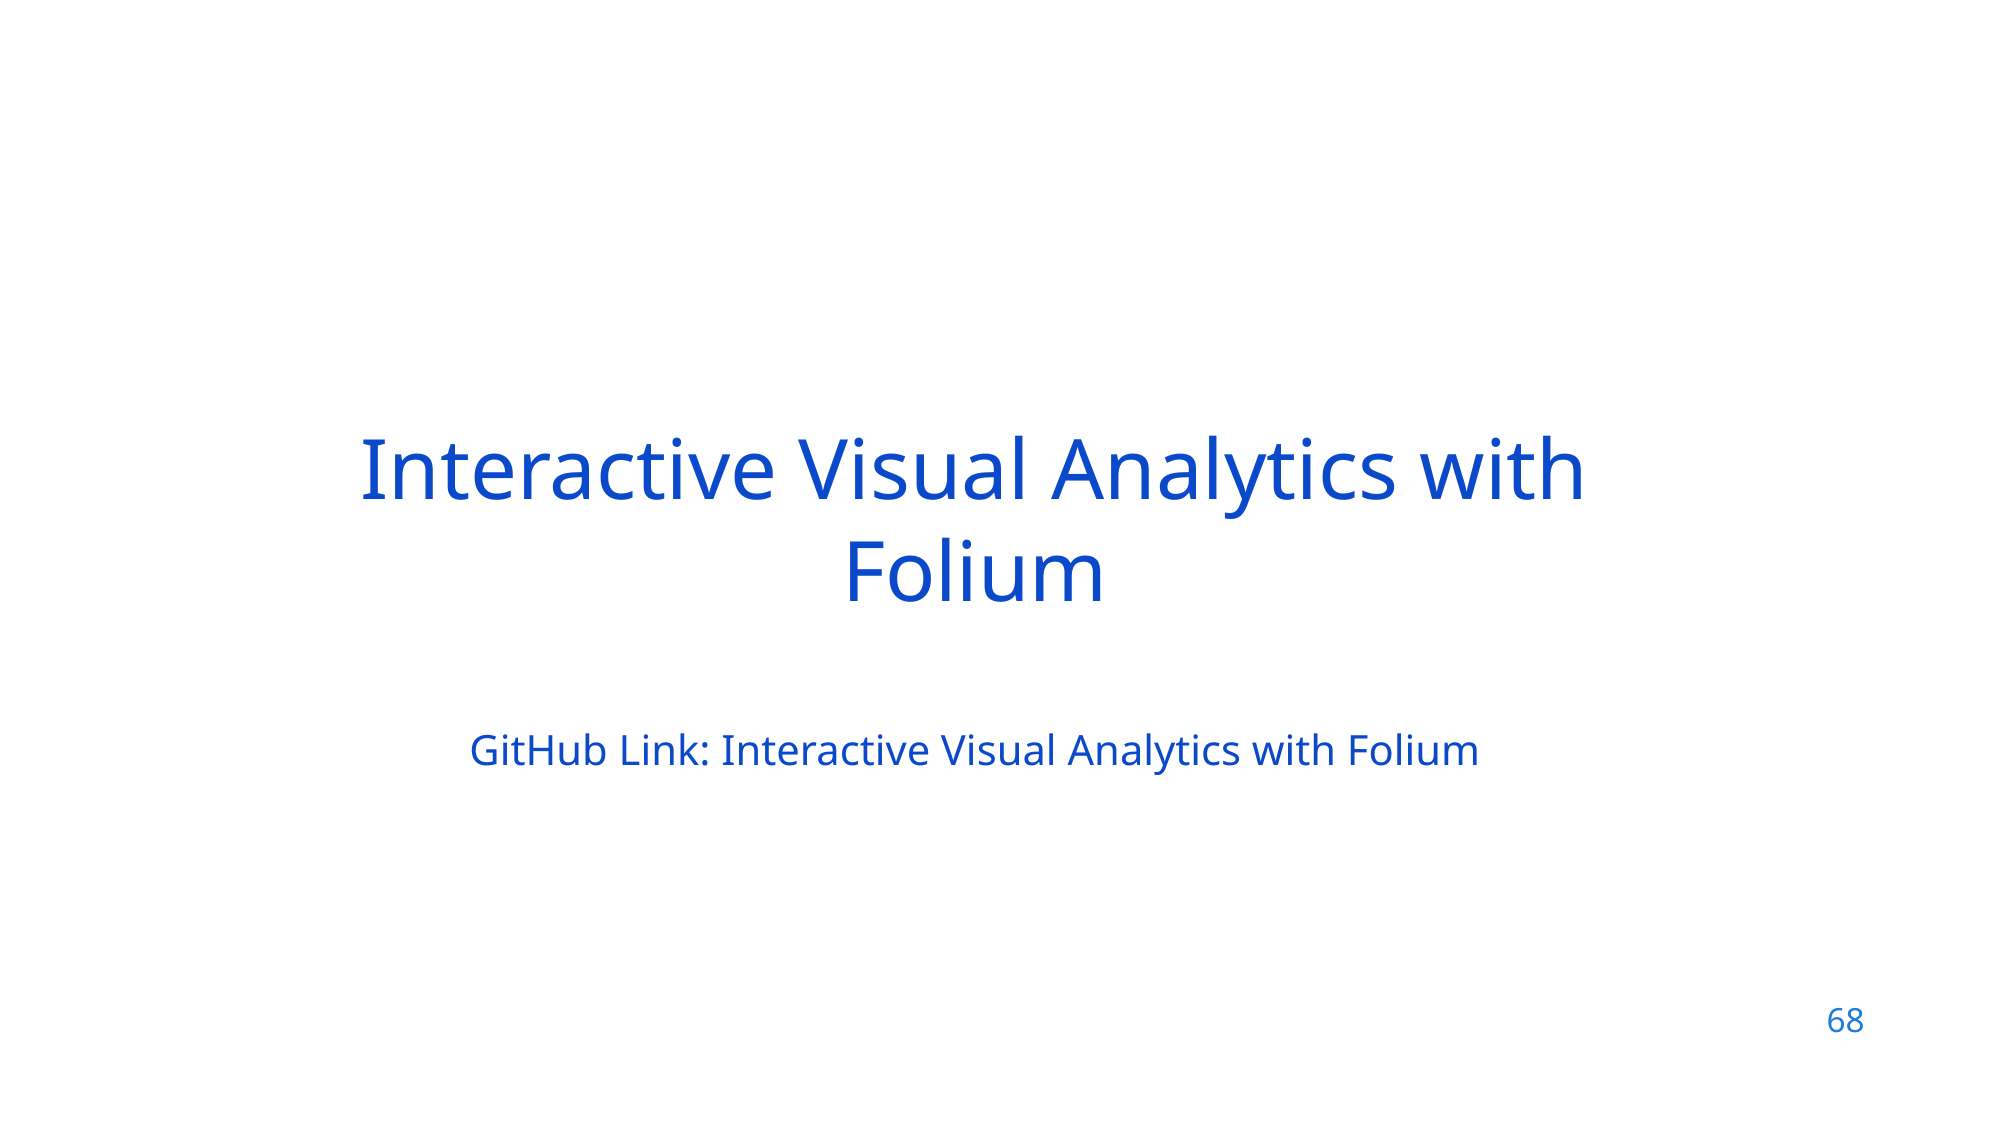

Interactive Visual Analytics with Folium
GitHub Link: Interactive Visual Analytics with Folium
68